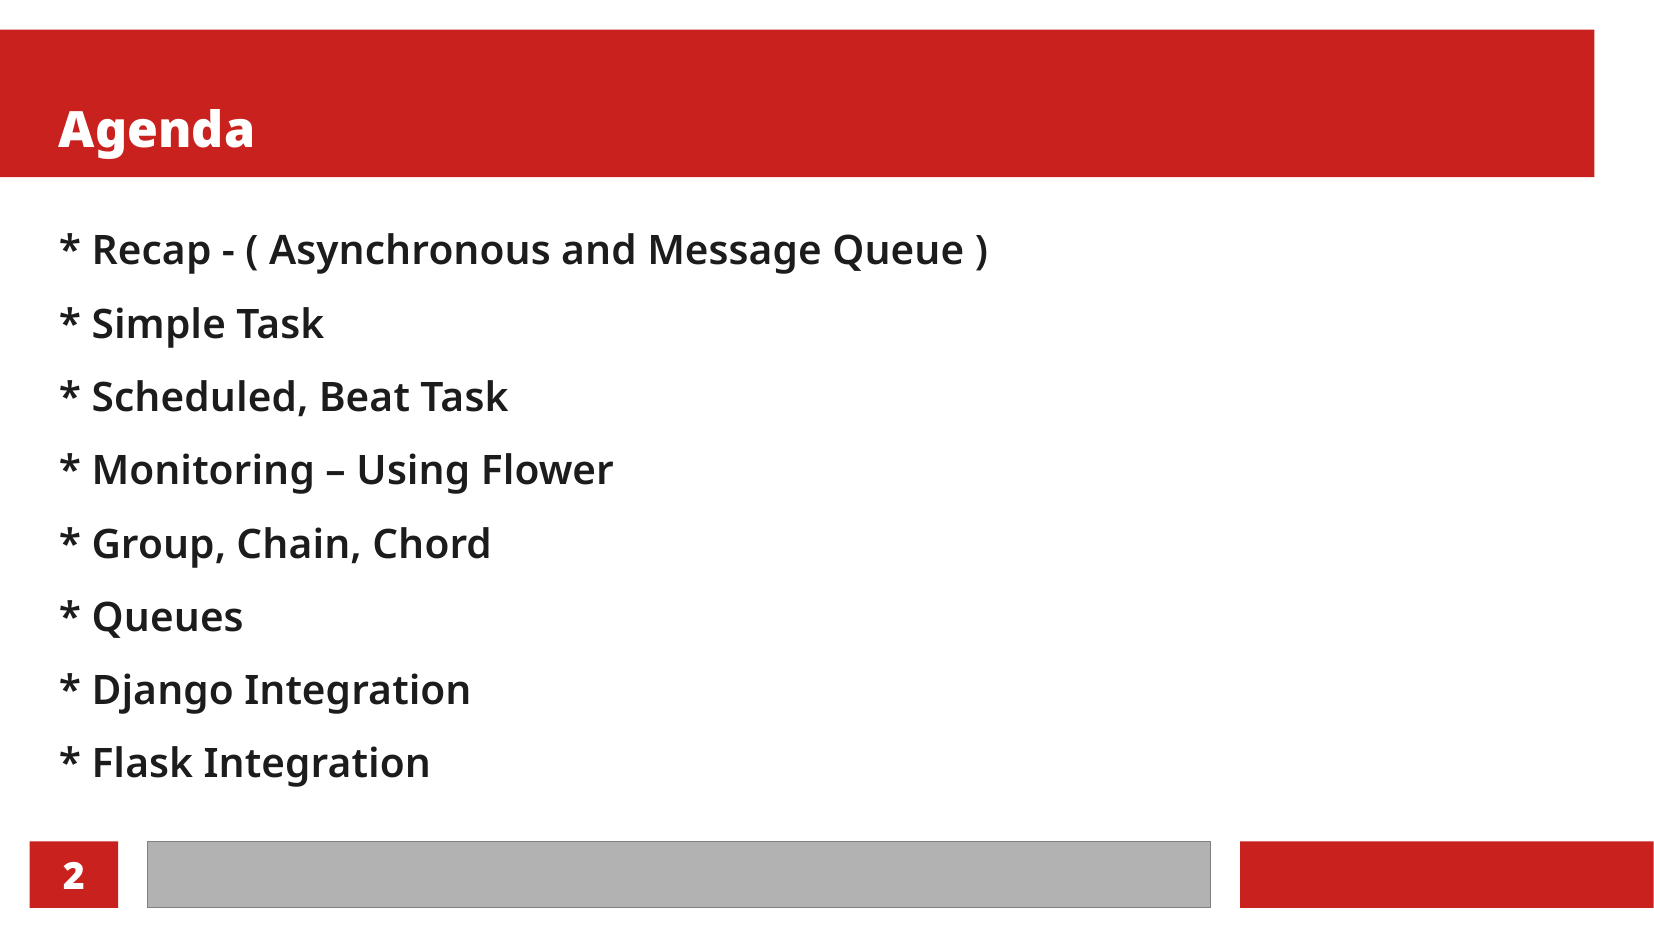

# Agenda
* Recap - ( Asynchronous and Message Queue )
* Simple Task
* Scheduled, Beat Task
* Monitoring – Using Flower
* Group, Chain, Chord
* Queues
* Django Integration
* Flask Integration
2